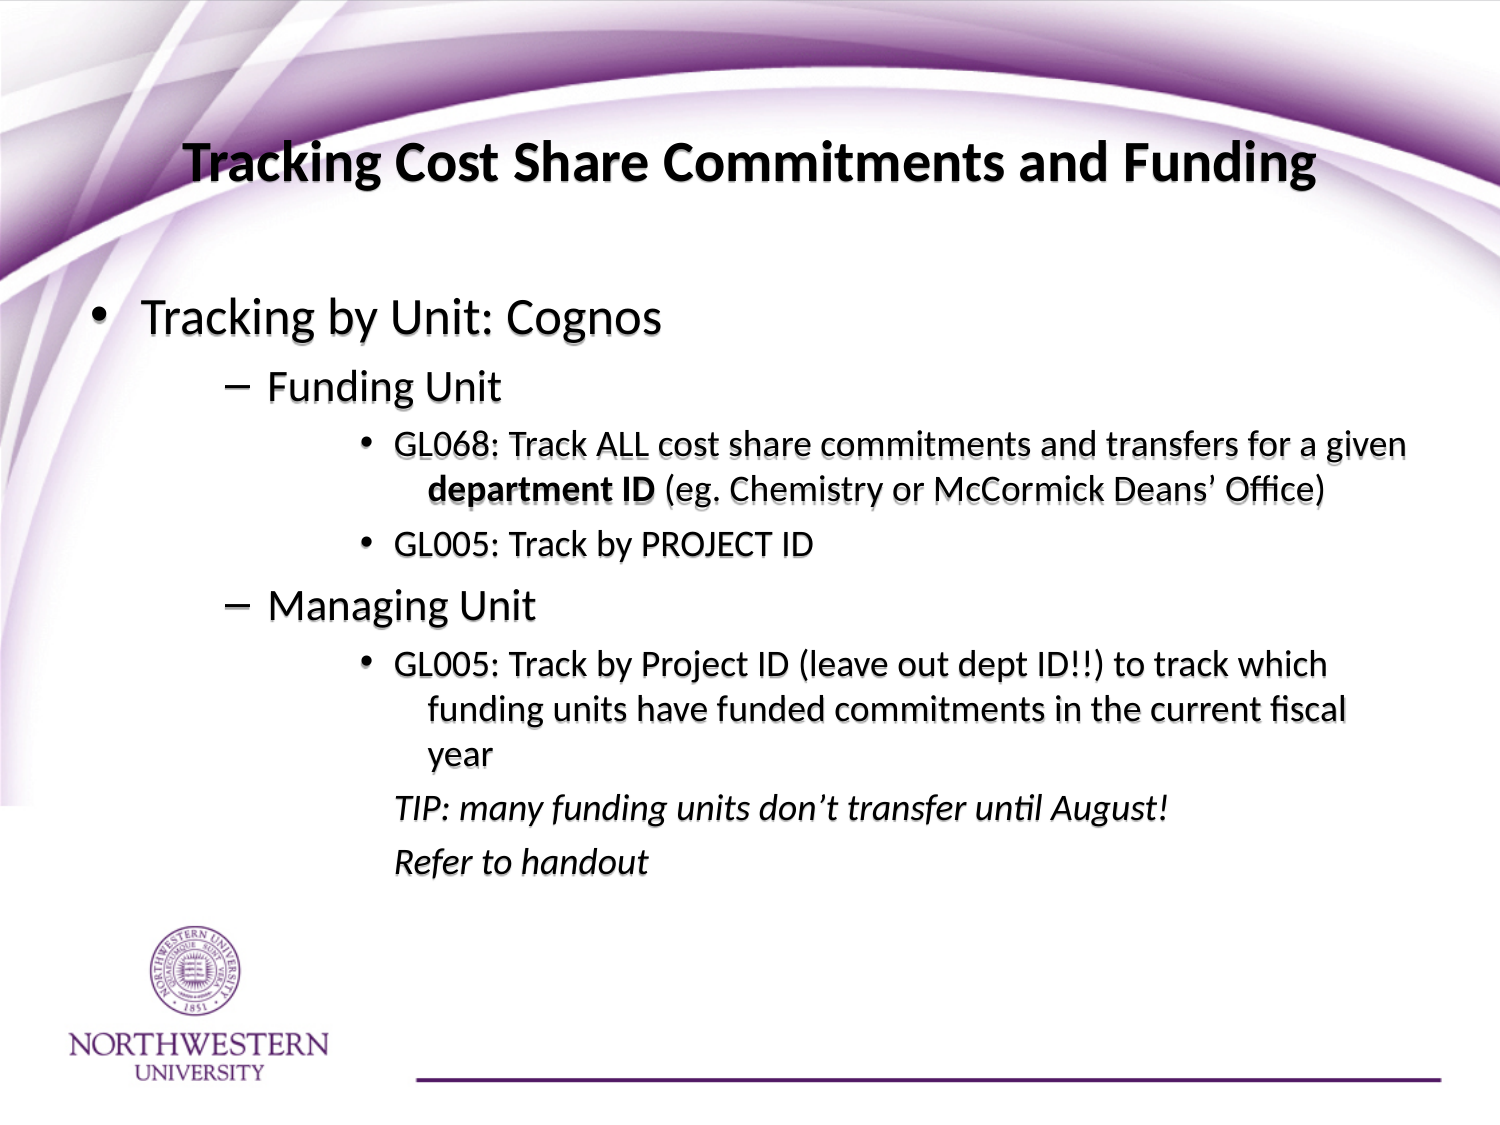

# Tracking Cost Share Commitments and Funding
Tracking by Unit: Cognos
Funding Unit
GL068: Track ALL cost share commitments and transfers for a given department ID (eg. Chemistry or McCormick Deans’ Office)
GL005: Track by PROJECT ID
Managing Unit
GL005: Track by Project ID (leave out dept ID!!) to track which funding units have funded commitments in the current fiscal year
TIP: many funding units don’t transfer until August!
Refer to handout